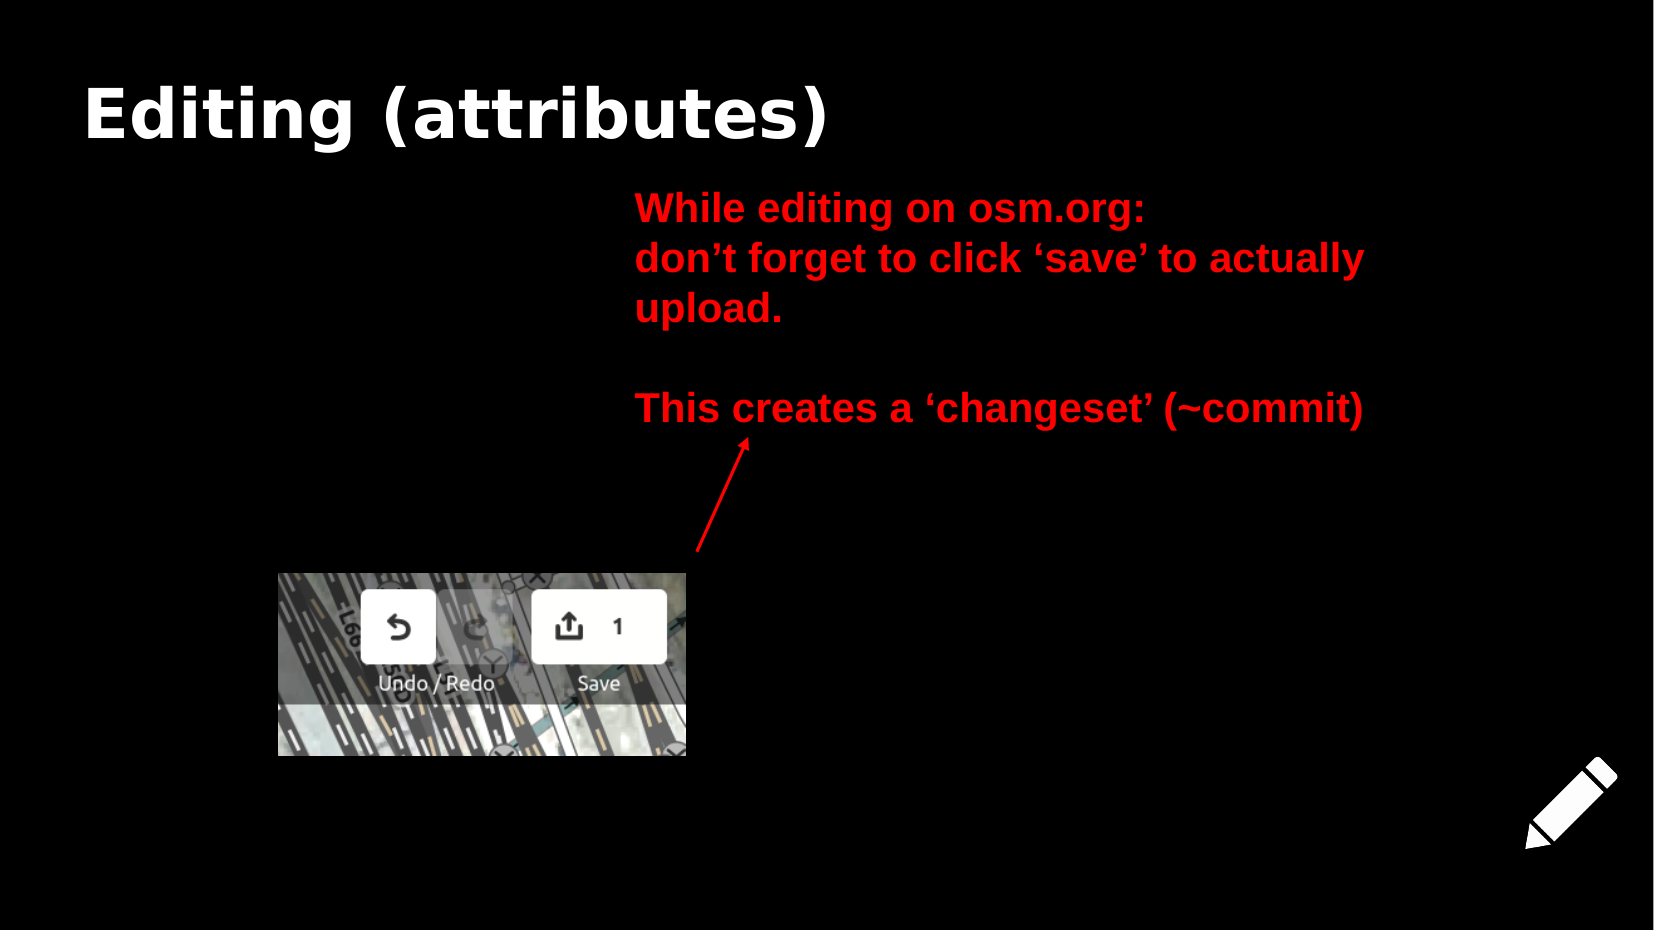

# Editing (attributes)
While editing on osm.org:
don’t forget to click ‘save’ to actually upload.
This creates a ‘changeset’ (~commit)